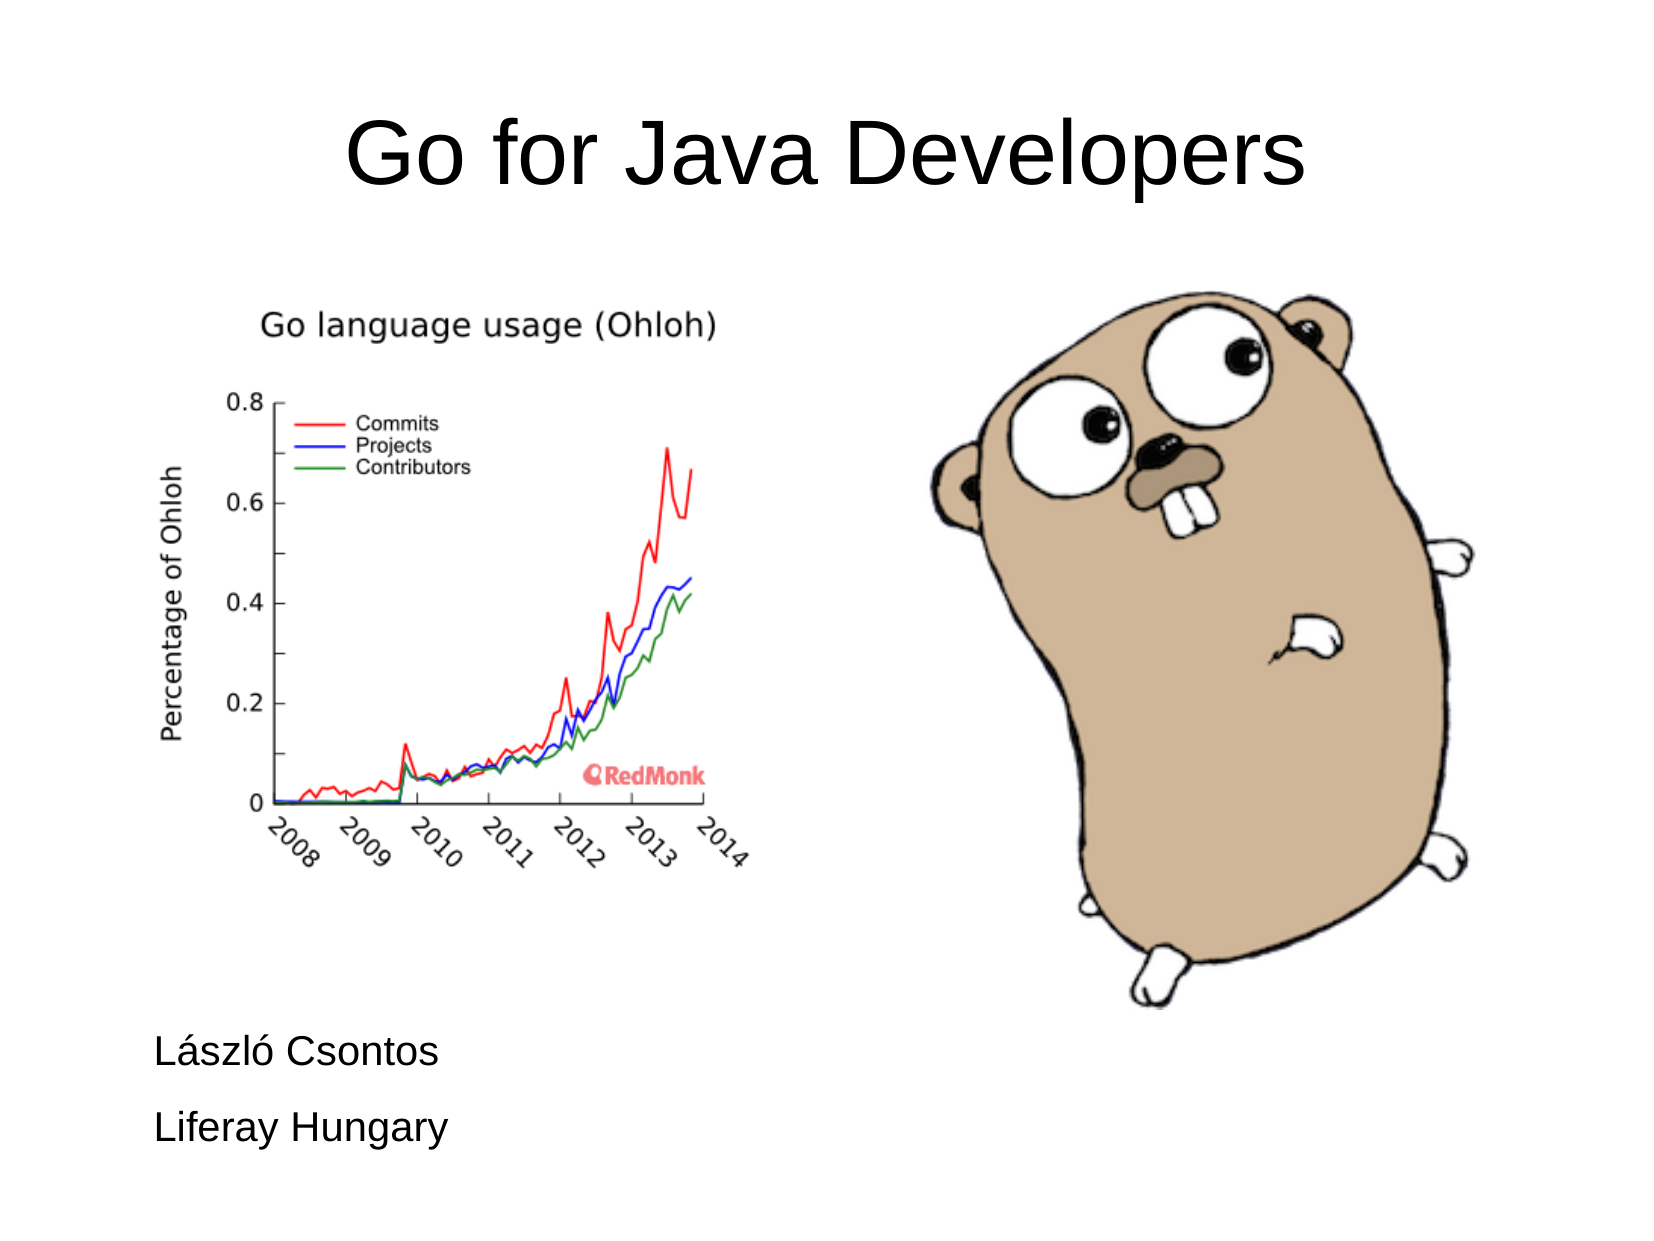

# Go for Java Developers
László Csontos
Liferay Hungary